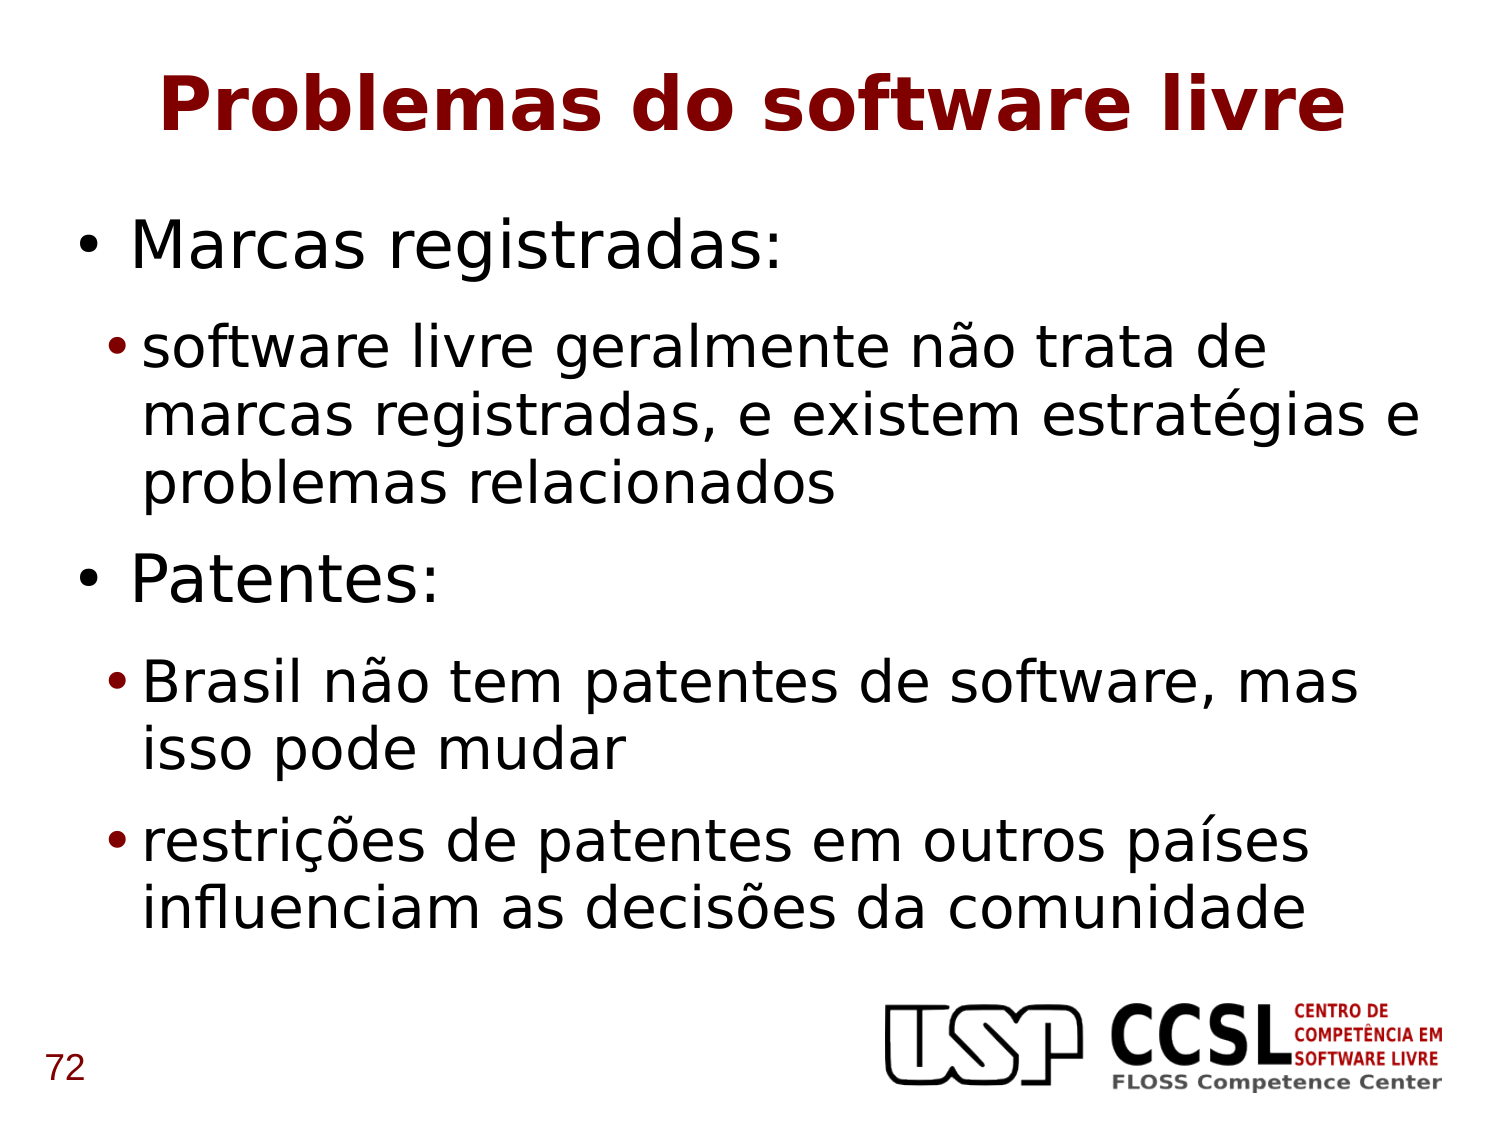

# Problemas do software livre
Marcas registradas:
software livre geralmente não trata de marcas registradas, e existem estratégias e problemas relacionados
Patentes:
Brasil não tem patentes de software, mas isso pode mudar
restrições de patentes em outros países influenciam as decisões da comunidade